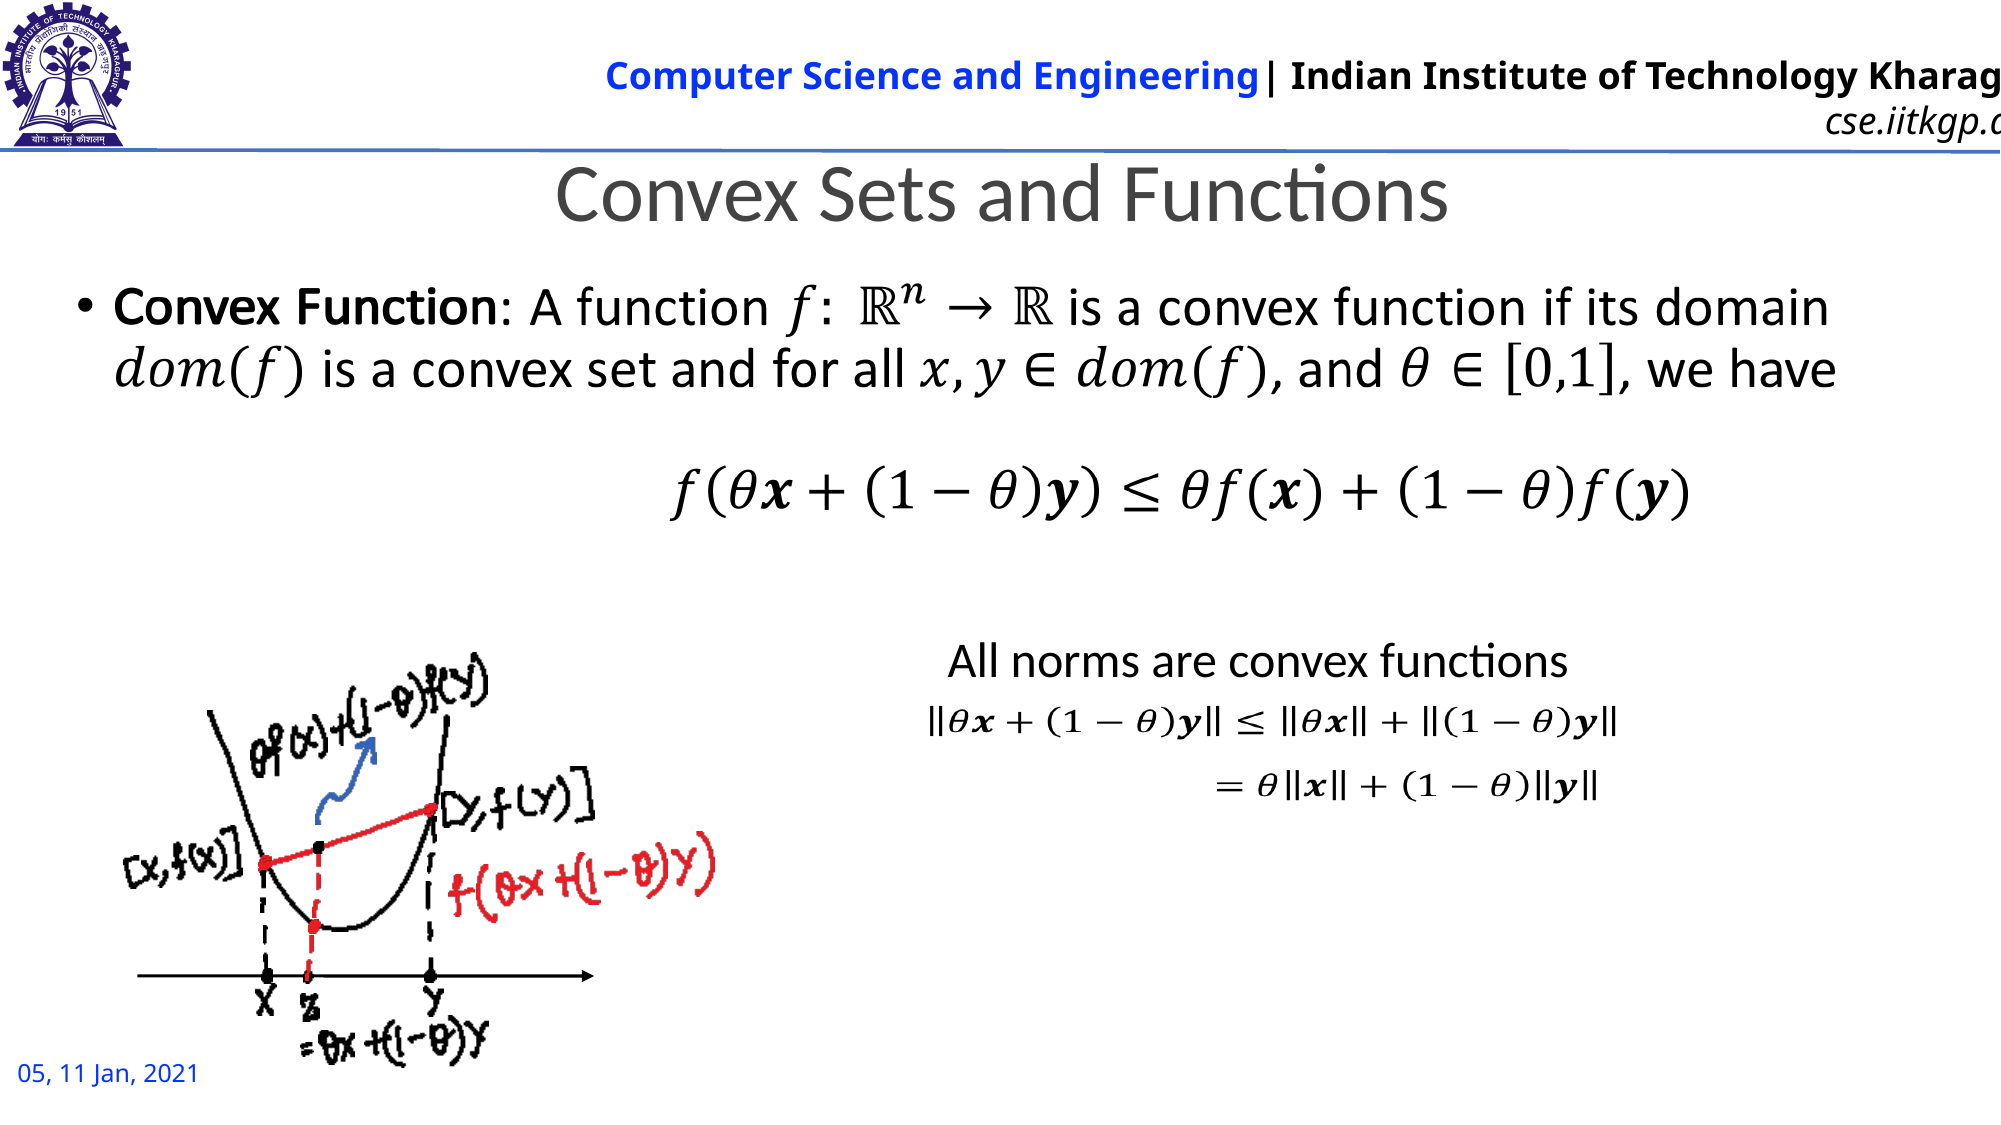

Convex Sets and Functions
All norms are convex functions
05, 11 Jan, 2021